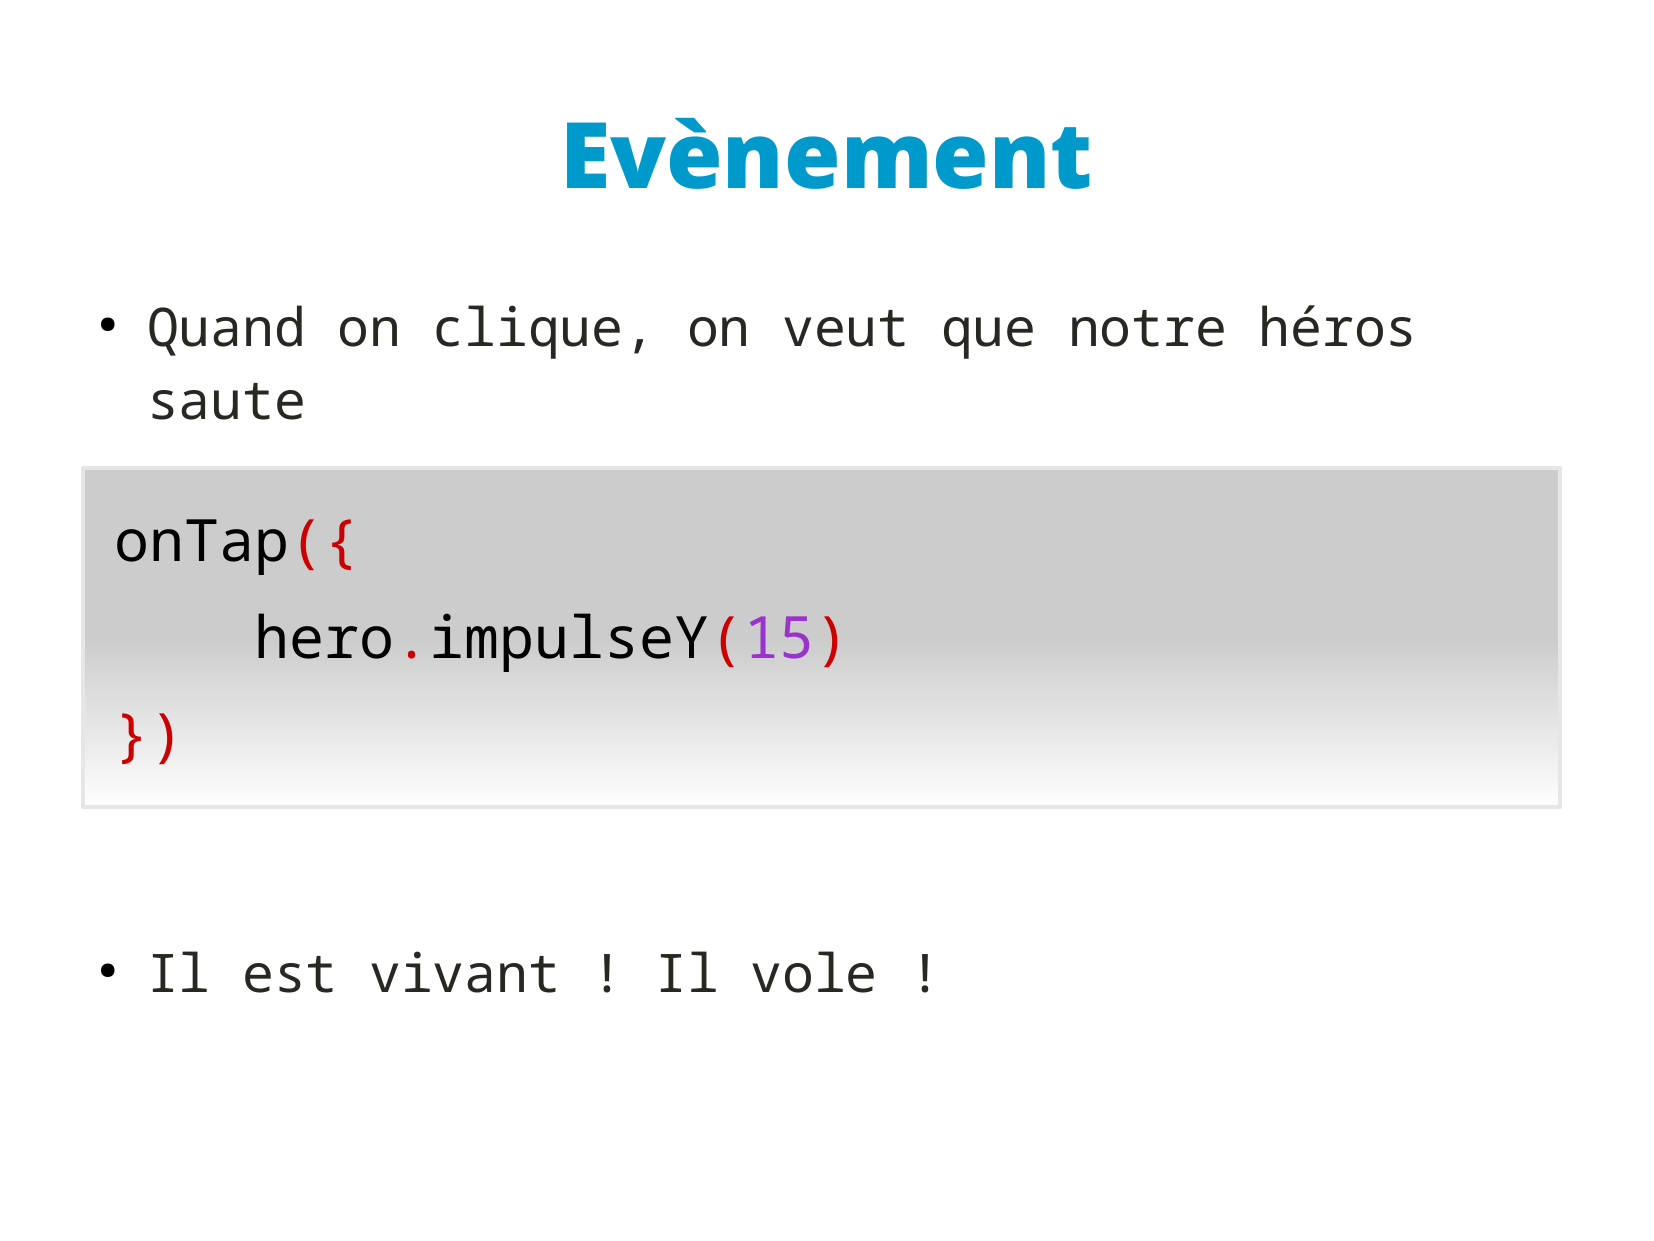

# Evènement
Quand on clique, on veut que notre héros saute
Il est vivant ! Il vole !
onTap({
 hero.impulseY(15)
})